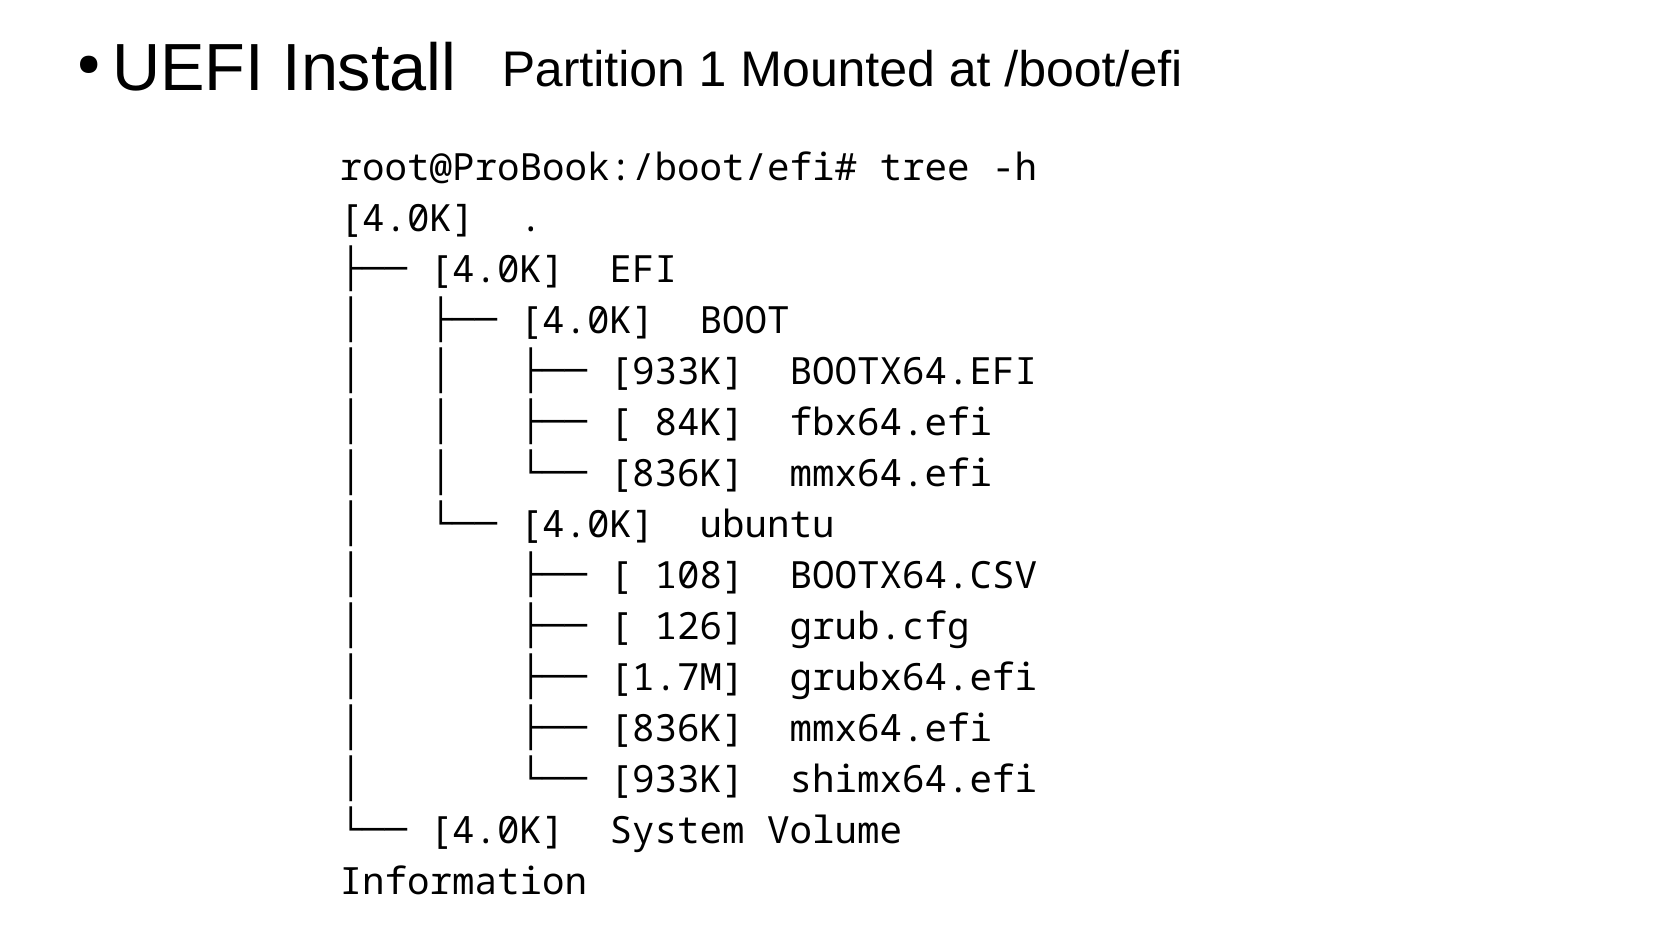

# UEFI Install
Partition 1 Mounted at /boot/efi
root@ProBook:/boot/efi# tree -h
[4.0K] .
├── [4.0K] EFI
│   ├── [4.0K] BOOT
│   │   ├── [933K] BOOTX64.EFI
│   │   ├── [ 84K] fbx64.efi
│   │   └── [836K] mmx64.efi
│   └── [4.0K] ubuntu
│   ├── [ 108] BOOTX64.CSV
│   ├── [ 126] grub.cfg
│   ├── [1.7M] grubx64.efi
│   ├── [836K] mmx64.efi
│   └── [933K] shimx64.efi
└── [4.0K] System Volume Information